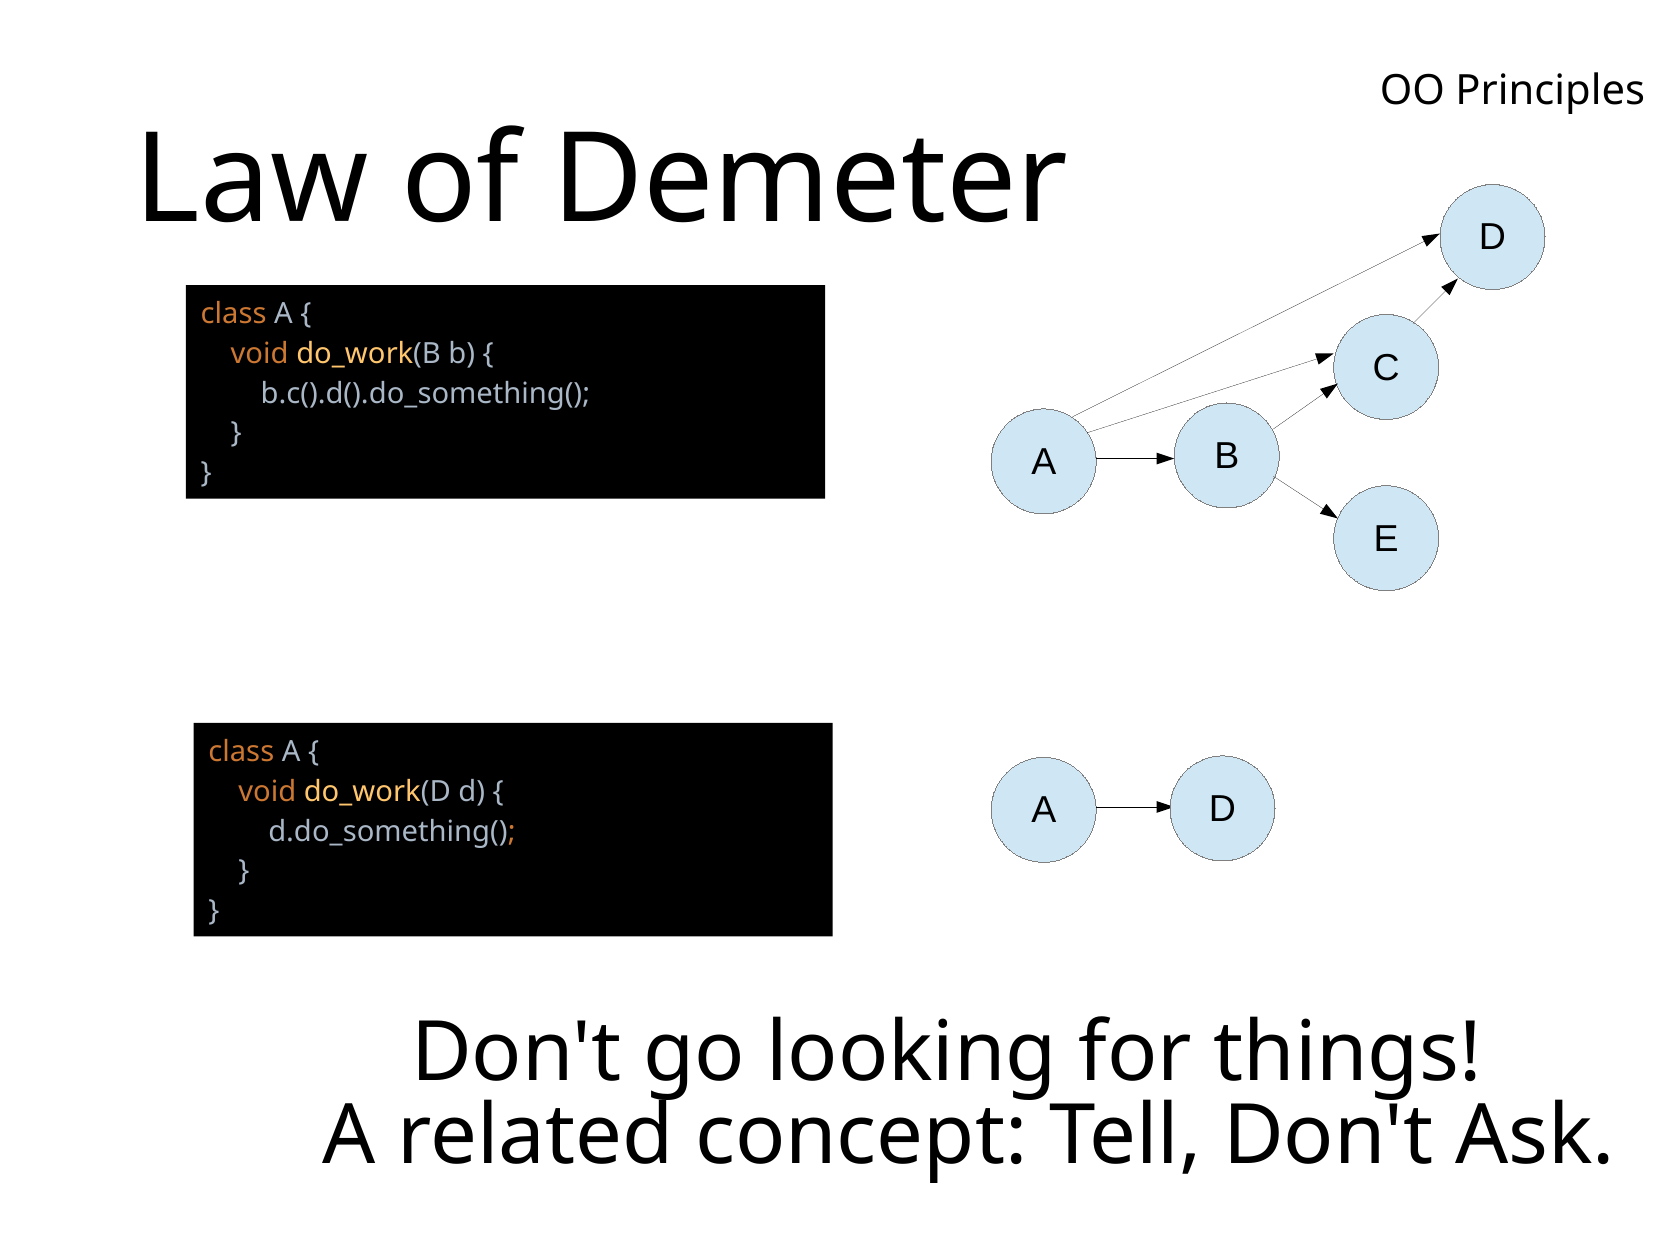

OO Principles
Law of Demeter
D
C
B
A
E
class A {
 void do_work(B b) {
 b.c().d().do_something();
 }
}
class A {
 void do_work(D d) {
 d.do_something();
 }
}
D
A
Don't go looking for things!
A related concept: Tell, Don't Ask.